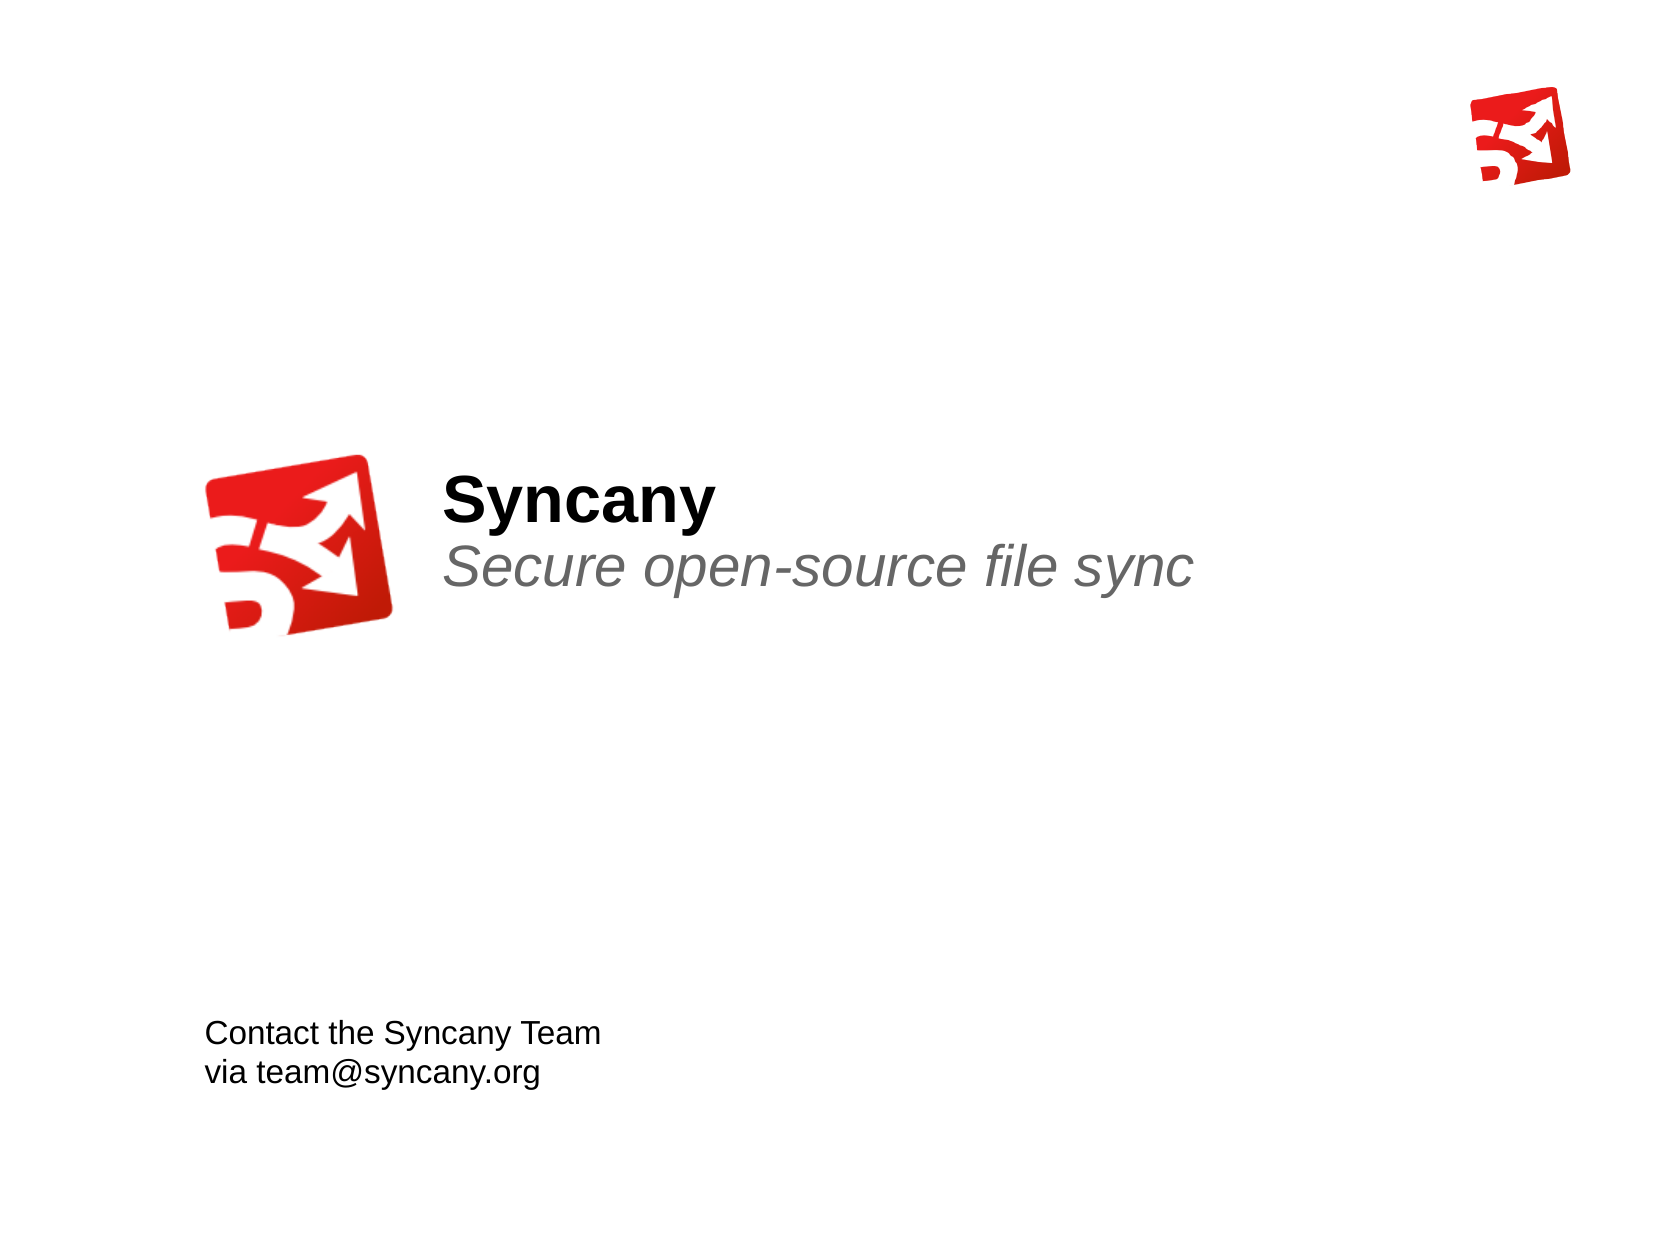

Syncany
Secure open-source file sync
Contact the Syncany Team
via team@syncany.org